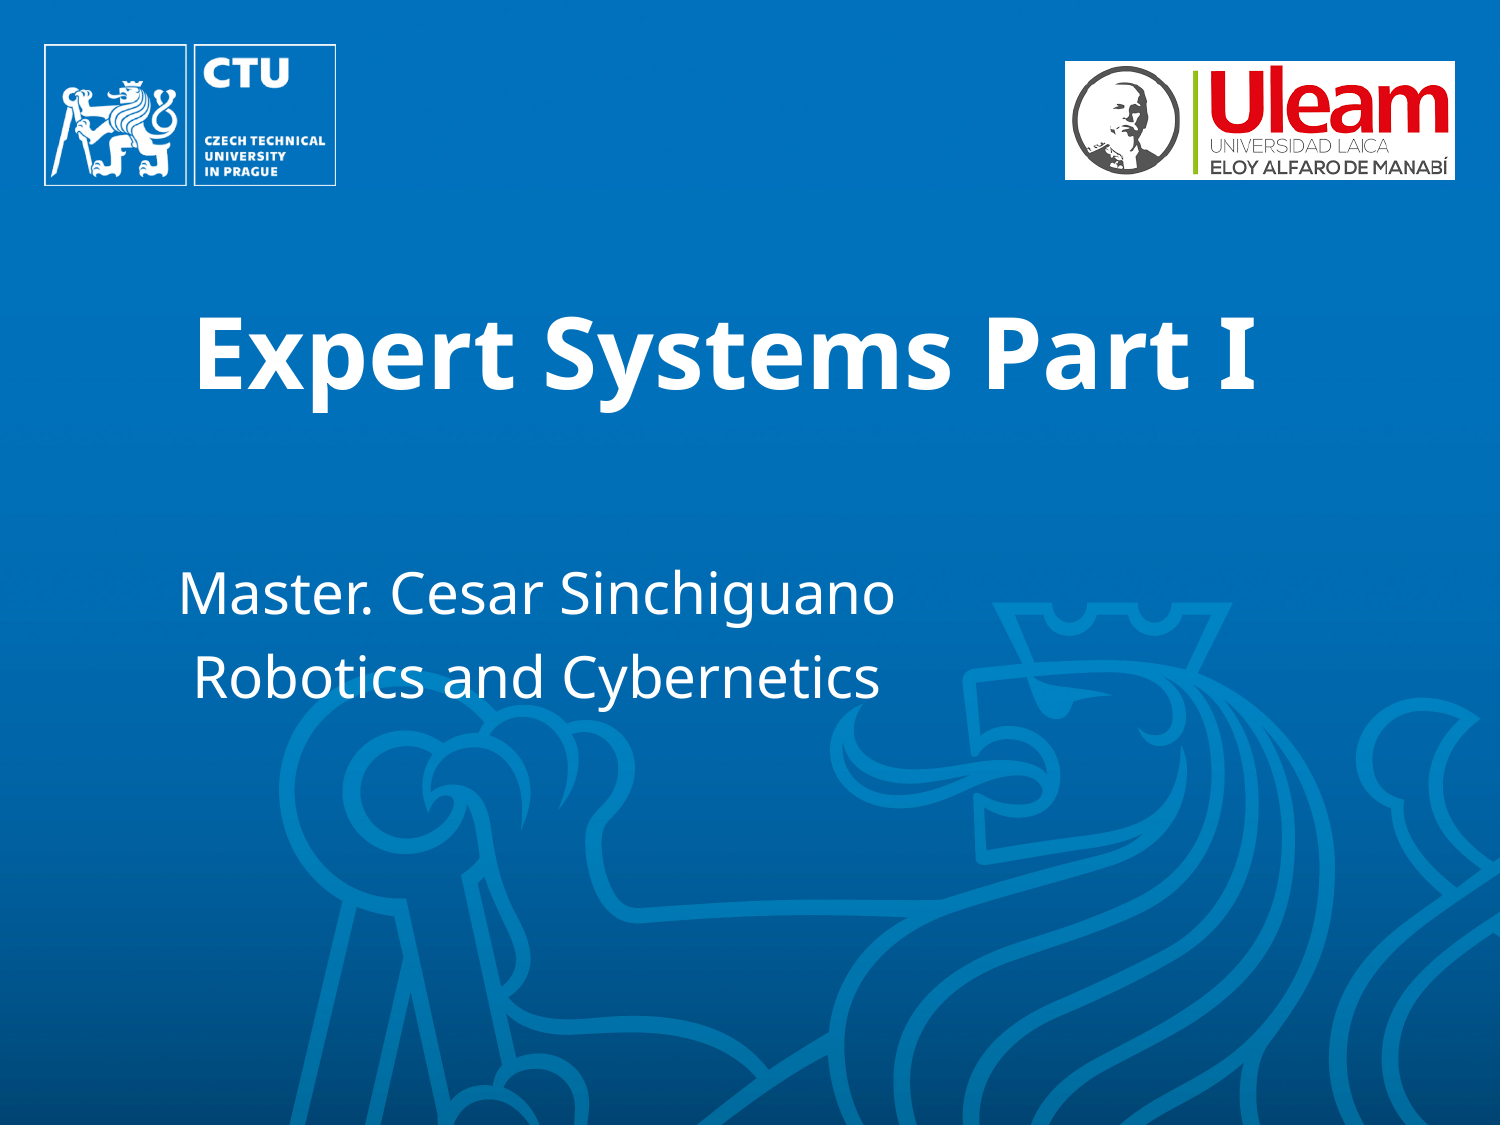

# Expert Systems Part I
Master. Cesar Sinchiguano
Robotics and Cybernetics